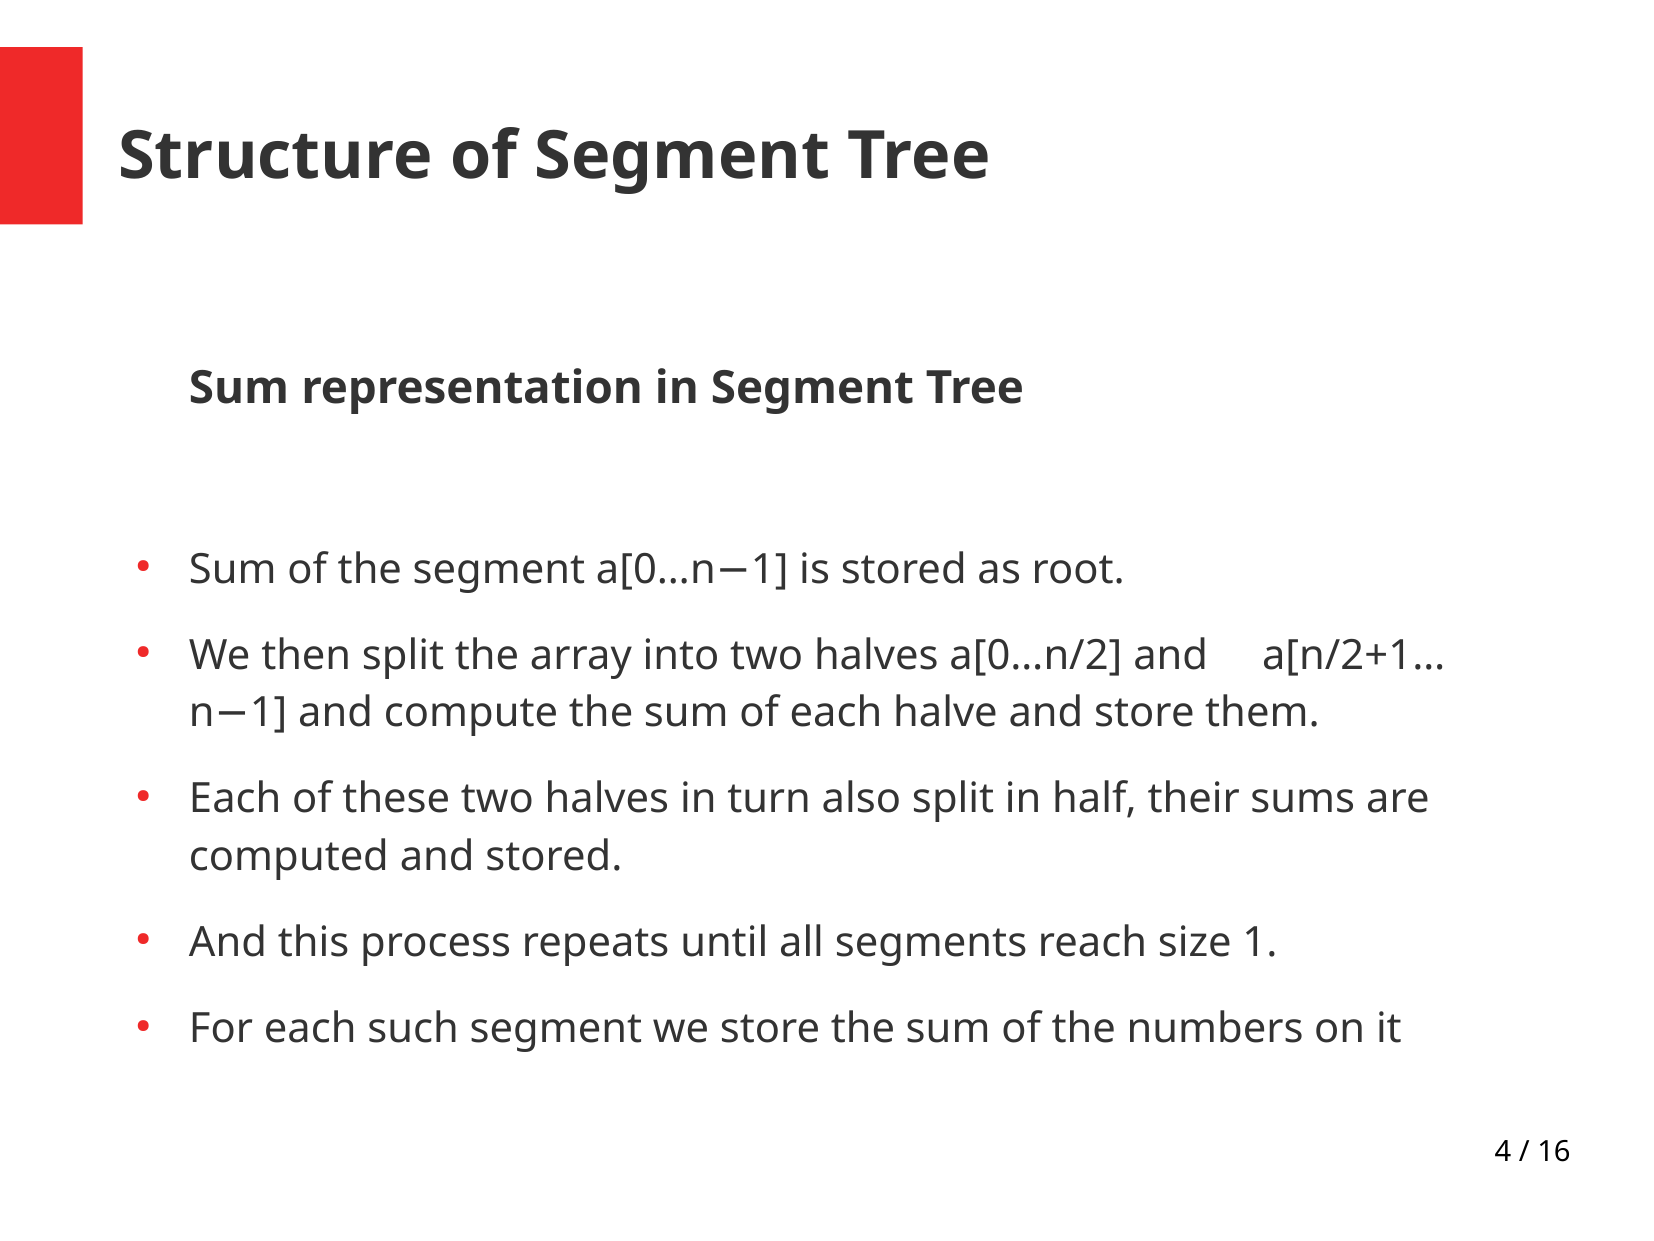

# Structure of Segment Tree
Sum representation in Segment Tree
Sum of the segment a[0…n−1] is stored as root.
We then split the array into two halves a[0…n/2] and a[n/2+1…n−1] and compute the sum of each halve and store them.
Each of these two halves in turn also split in half, their sums are computed and stored.
And this process repeats until all segments reach size 1.
For each such segment we store the sum of the numbers on it
4